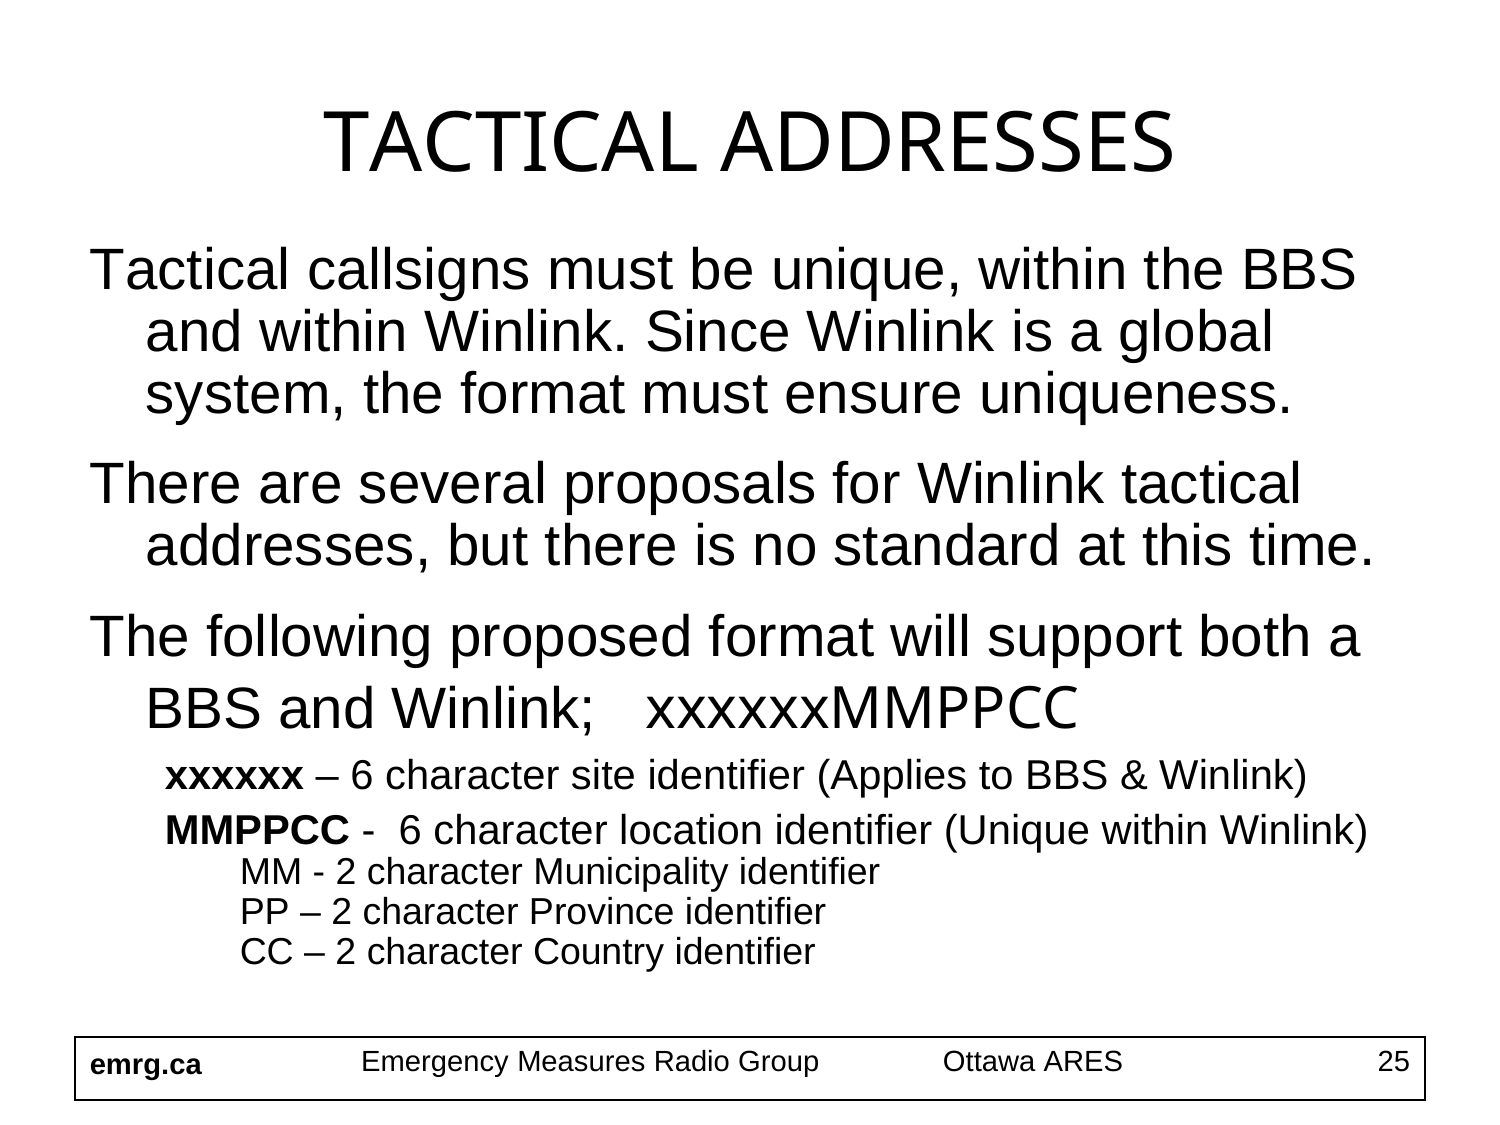

# TACTICAL ADDRESSES
Tactical callsigns must be unique, within the BBS and within Winlink. Since Winlink is a global system, the format must ensure uniqueness.
There are several proposals for Winlink tactical addresses, but there is no standard at this time.
The following proposed format will support both a BBS and Winlink; xxxxxxMMPPCC
xxxxxx – 6 character site identifier (Applies to BBS & Winlink)
MMPPCC - 6 character location identifier (Unique within Winlink)
MM - 2 character Municipality identifier
PP – 2 character Province identifier
CC – 2 character Country identifier
Emergency Measures Radio Group Ottawa ARES
25